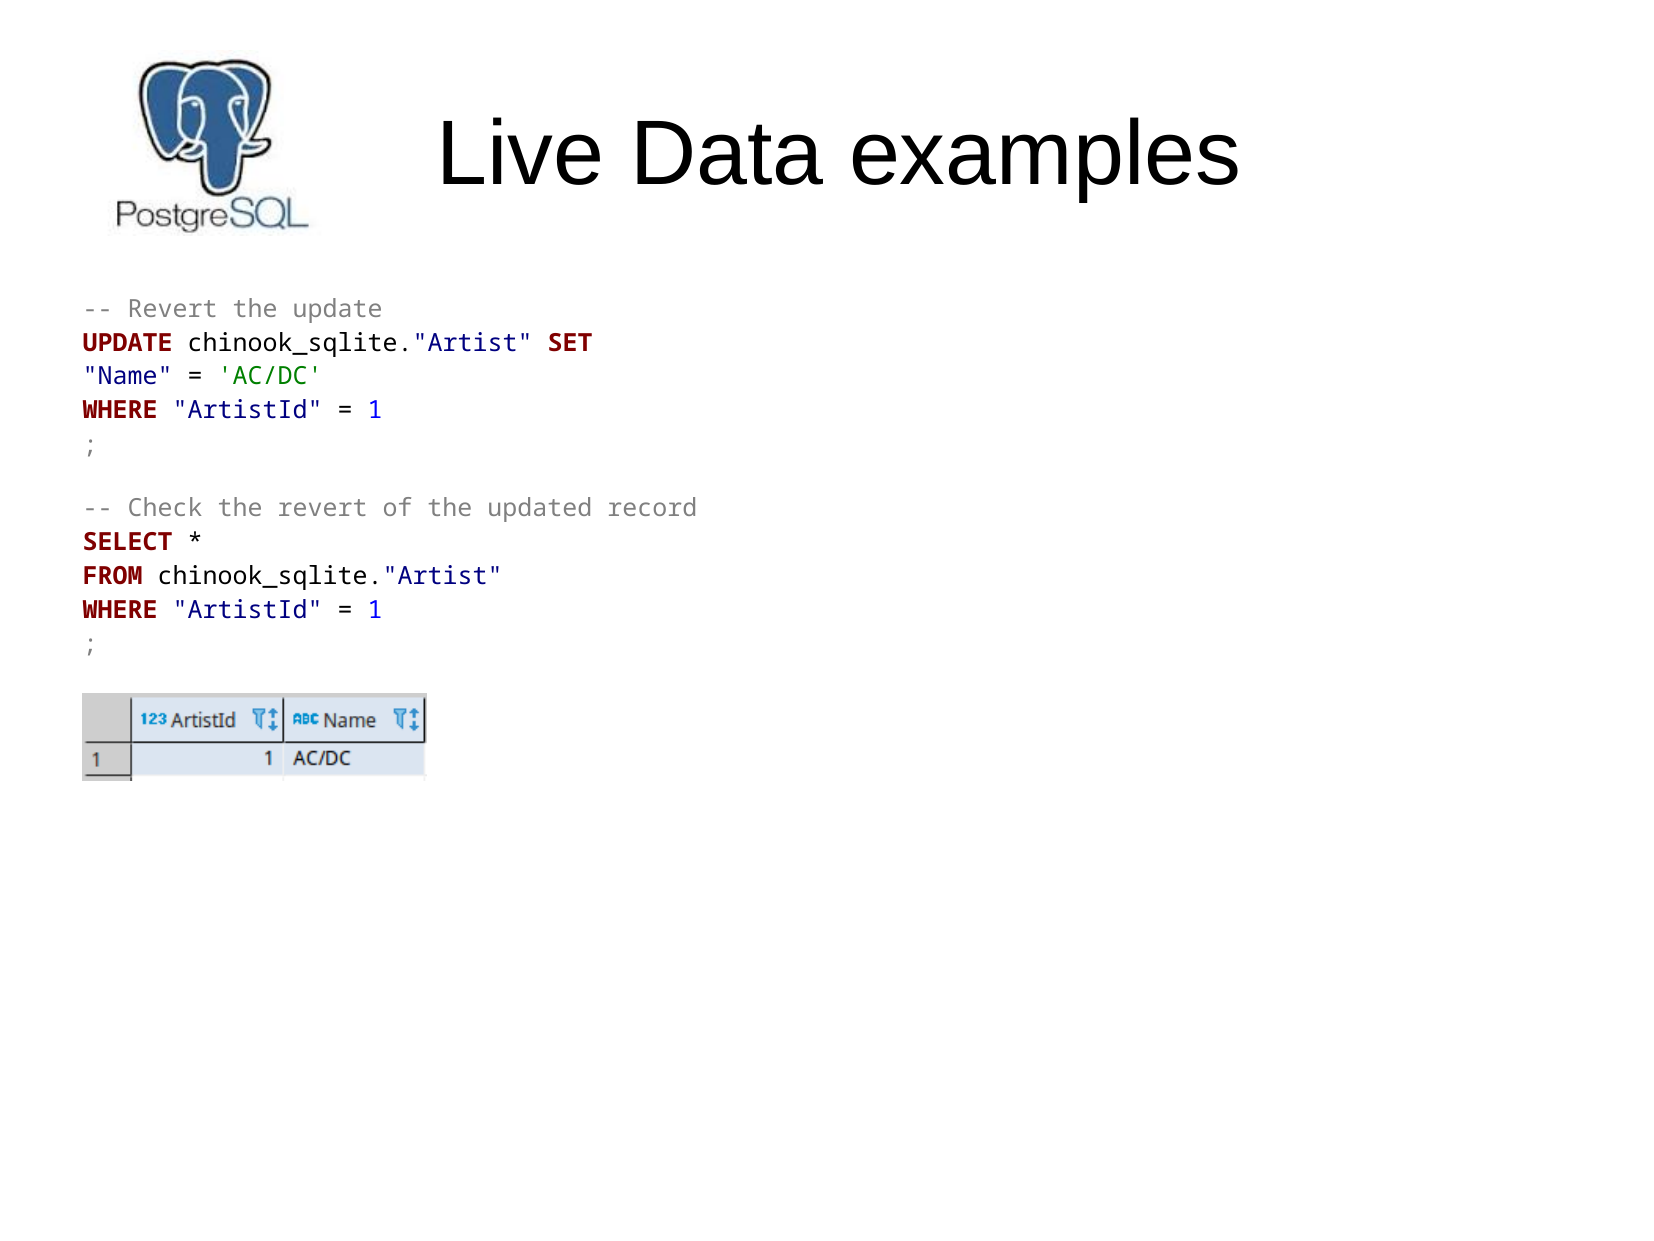

# Live Data examples
-- Revert the update
UPDATE chinook_sqlite."Artist" SET
"Name" = 'AC/DC'
WHERE "ArtistId" = 1
;
-- Check the revert of the updated record
SELECT *
FROM chinook_sqlite."Artist"
WHERE "ArtistId" = 1
;